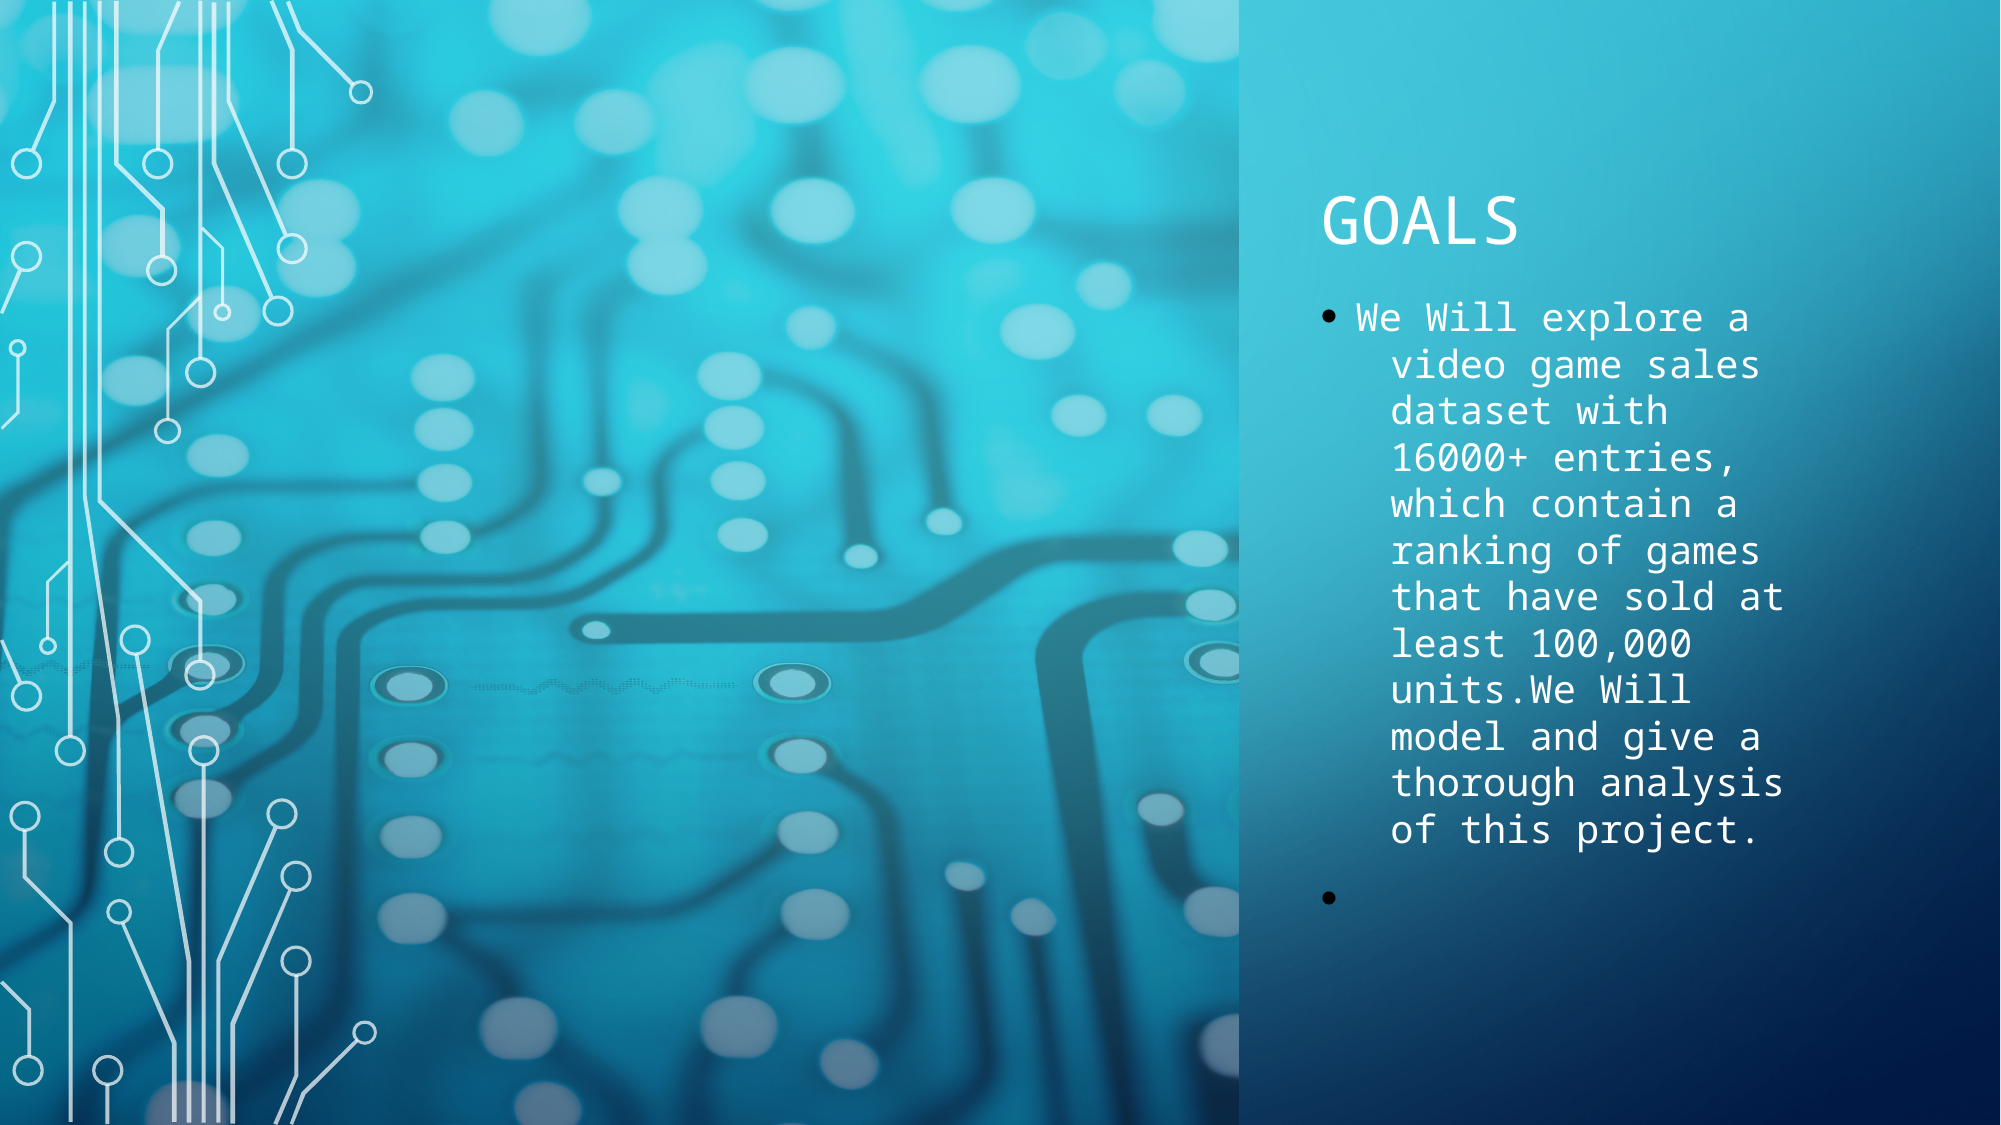

# GOALS
We Will explore a video game sales dataset with 16000+ entries, which contain a ranking of games that have sold at least 100,000 units.We Will model and give a thorough analysis of this project.